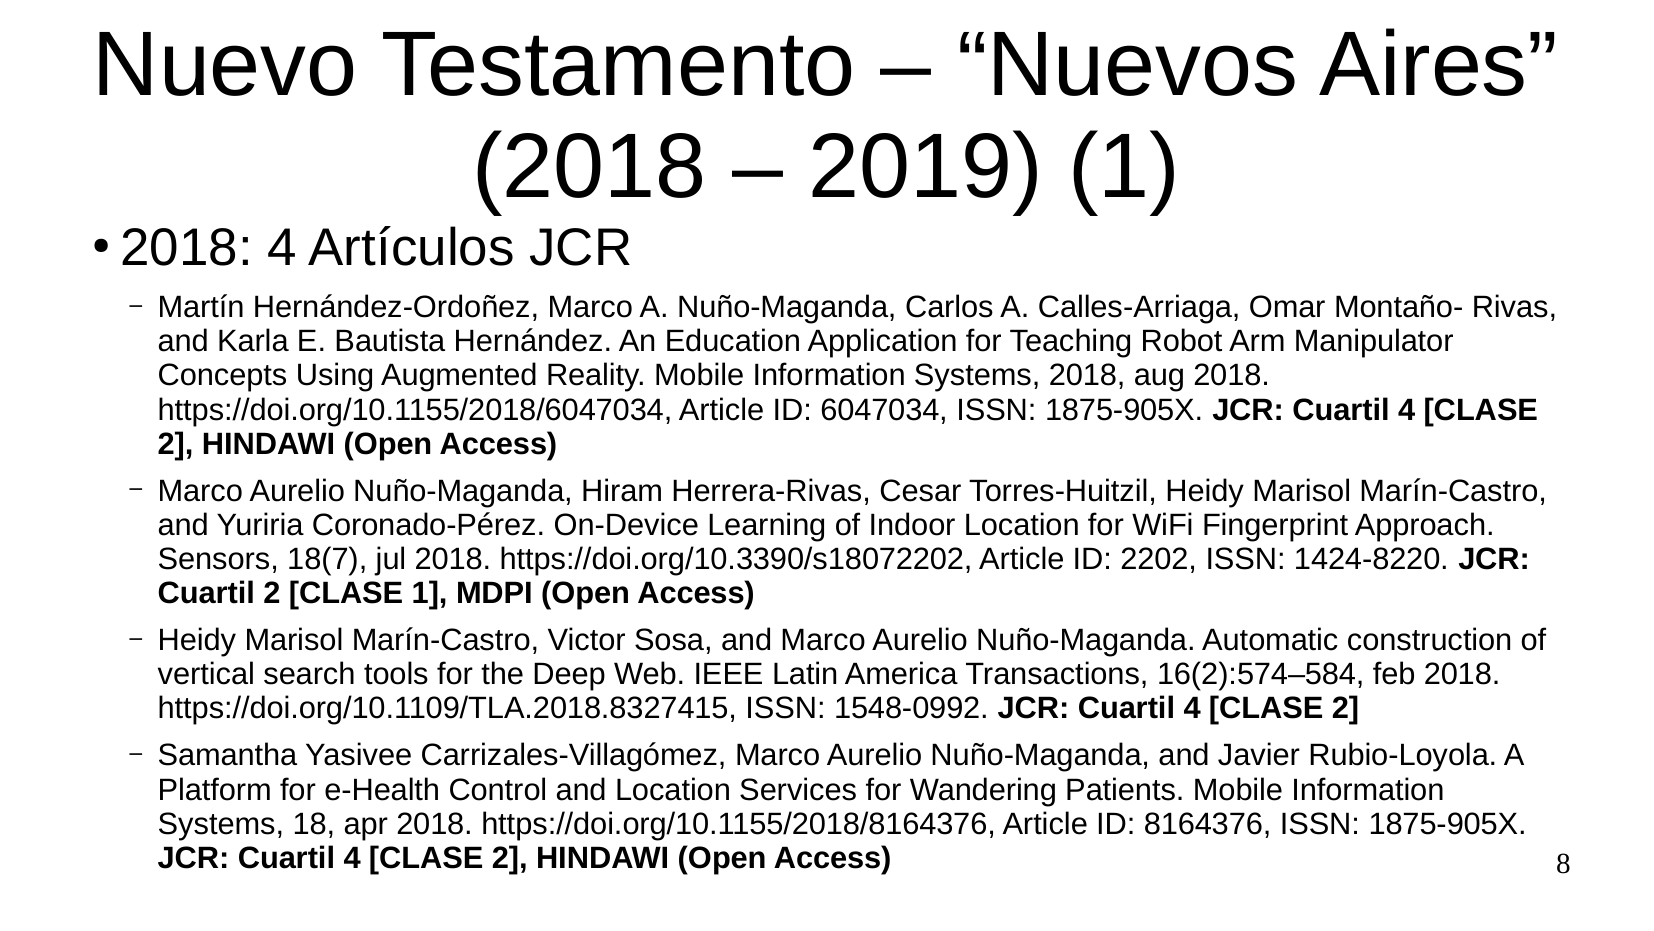

# Nuevo Testamento – “Nuevos Aires” (2018 – 2019) (1)
2018: 4 Artículos JCR
Martín Hernández-Ordoñez, Marco A. Nuño-Maganda, Carlos A. Calles-Arriaga, Omar Montaño- Rivas, and Karla E. Bautista Hernández. An Education Application for Teaching Robot Arm Manipulator Concepts Using Augmented Reality. Mobile Information Systems, 2018, aug 2018. https://doi.org/10.1155/2018/6047034, Article ID: 6047034, ISSN: 1875-905X. JCR: Cuartil 4 [CLASE 2], HINDAWI (Open Access)
Marco Aurelio Nuño-Maganda, Hiram Herrera-Rivas, Cesar Torres-Huitzil, Heidy Marisol Marín-Castro, and Yuriria Coronado-Pérez. On-Device Learning of Indoor Location for WiFi Fingerprint Approach. Sensors, 18(7), jul 2018. https://doi.org/10.3390/s18072202, Article ID: 2202, ISSN: 1424-8220. JCR: Cuartil 2 [CLASE 1], MDPI (Open Access)
Heidy Marisol Marín-Castro, Victor Sosa, and Marco Aurelio Nuño-Maganda. Automatic construction of vertical search tools for the Deep Web. IEEE Latin America Transactions, 16(2):574–584, feb 2018. https://doi.org/10.1109/TLA.2018.8327415, ISSN: 1548-0992. JCR: Cuartil 4 [CLASE 2]
Samantha Yasivee Carrizales-Villagómez, Marco Aurelio Nuño-Maganda, and Javier Rubio-Loyola. A Platform for e-Health Control and Location Services for Wandering Patients. Mobile Information Systems, 18, apr 2018. https://doi.org/10.1155/2018/8164376, Article ID: 8164376, ISSN: 1875-905X. JCR: Cuartil 4 [CLASE 2], HINDAWI (Open Access)
8